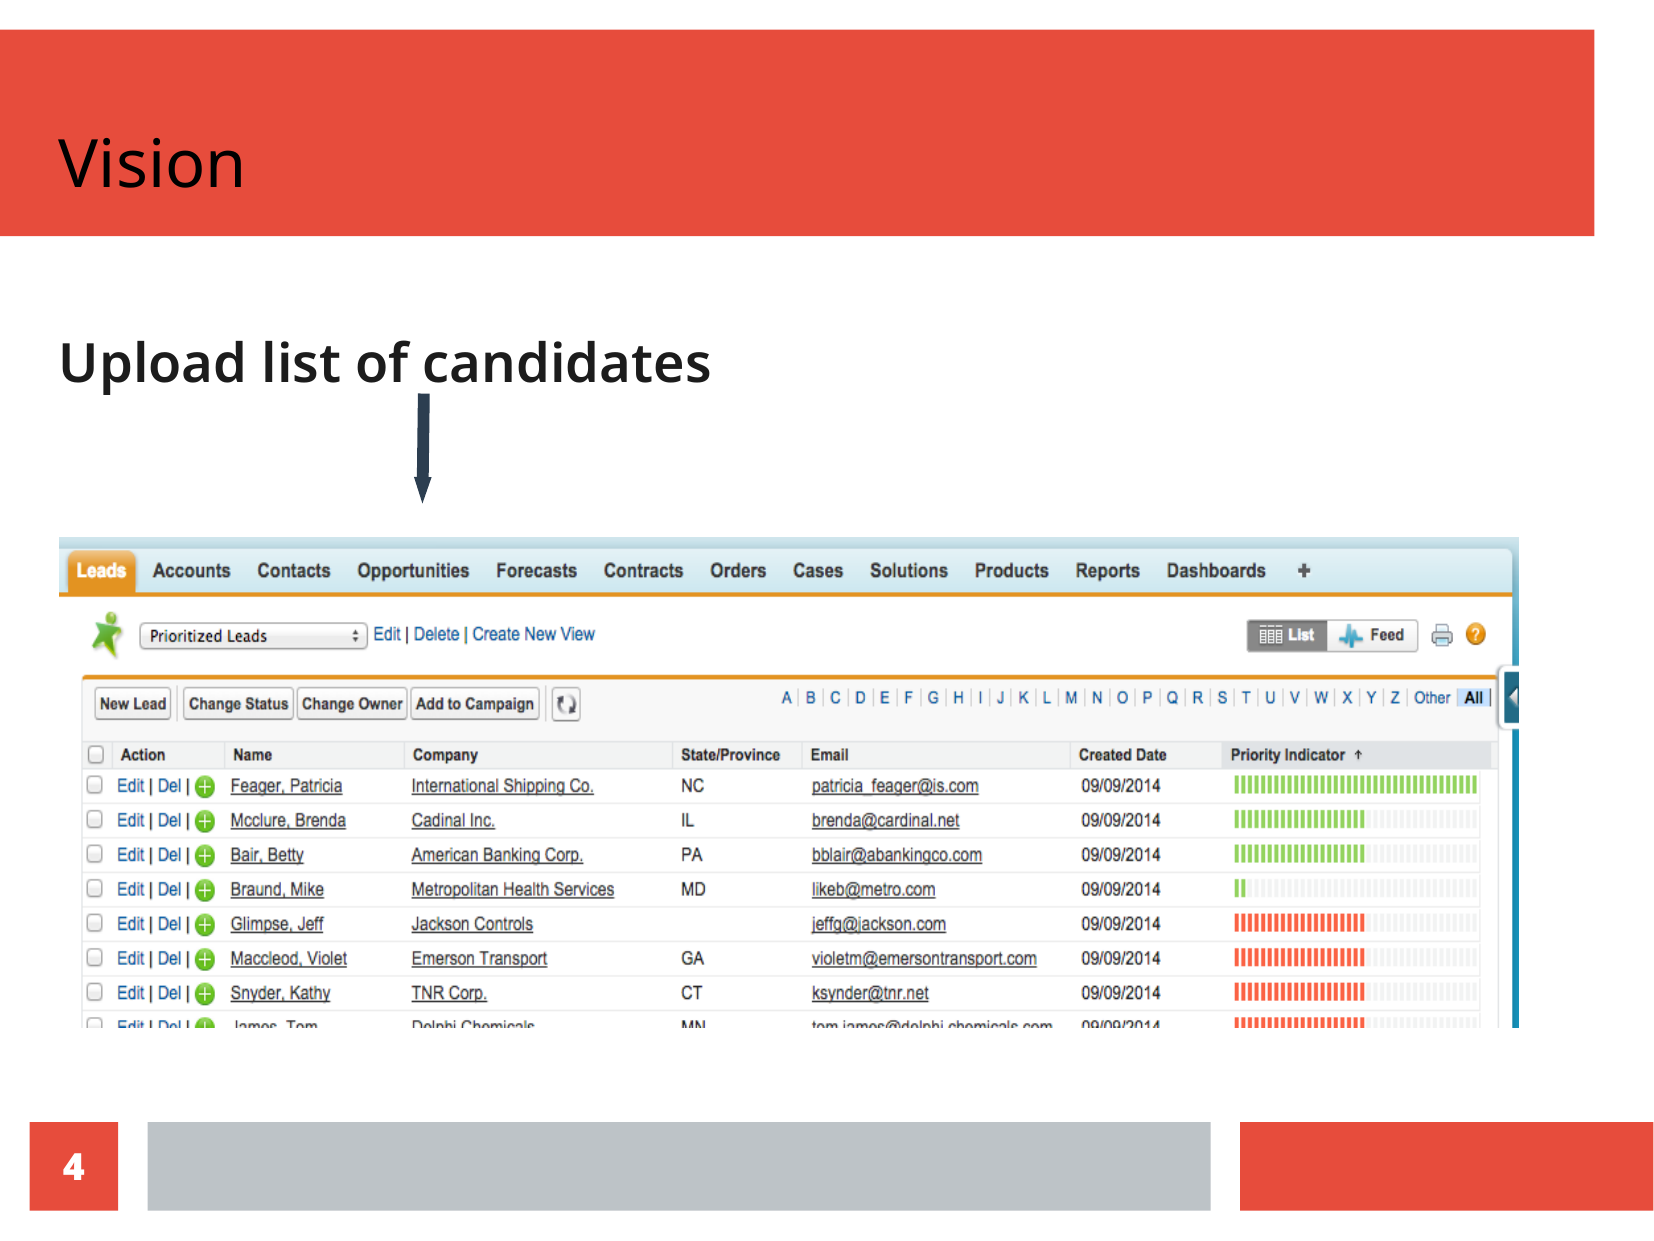

# Vision
Upload list of candidates
4